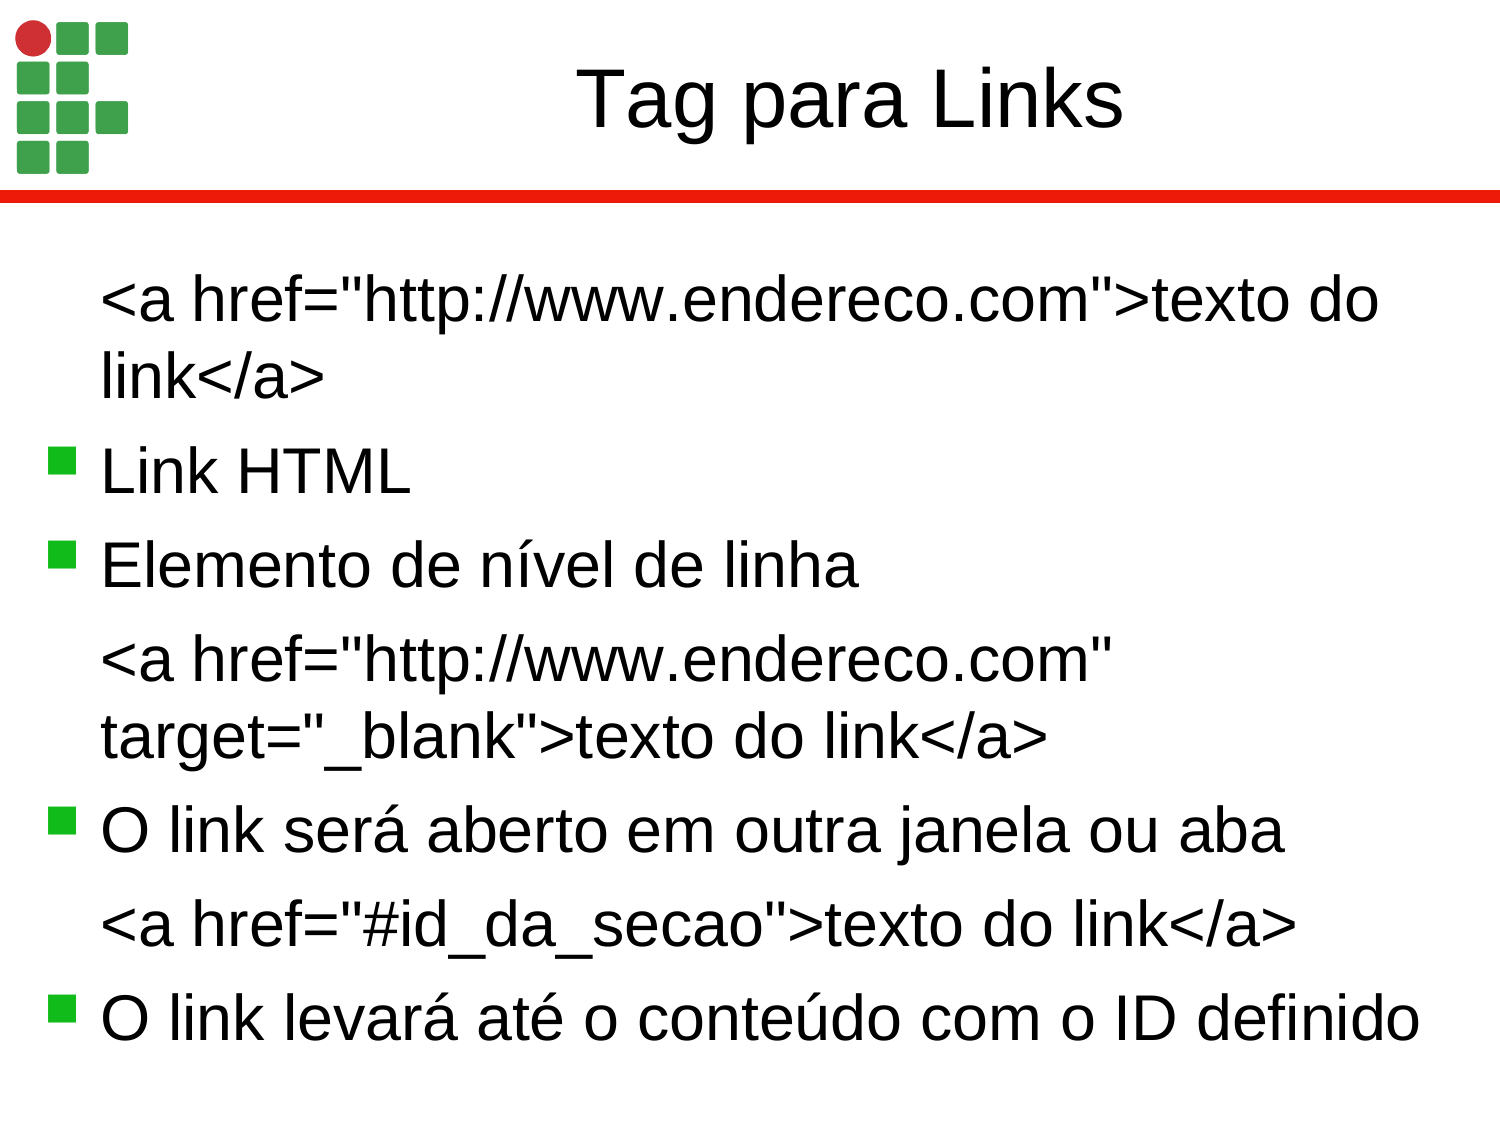

# Tag para Links
<a href="http://www.endereco.com">texto do link</a>
Link HTML
Elemento de nível de linha
<a href="http://www.endereco.com" target="_blank">texto do link</a>
O link será aberto em outra janela ou aba
<a href="#id_da_secao">texto do link</a>
O link levará até o conteúdo com o ID definido